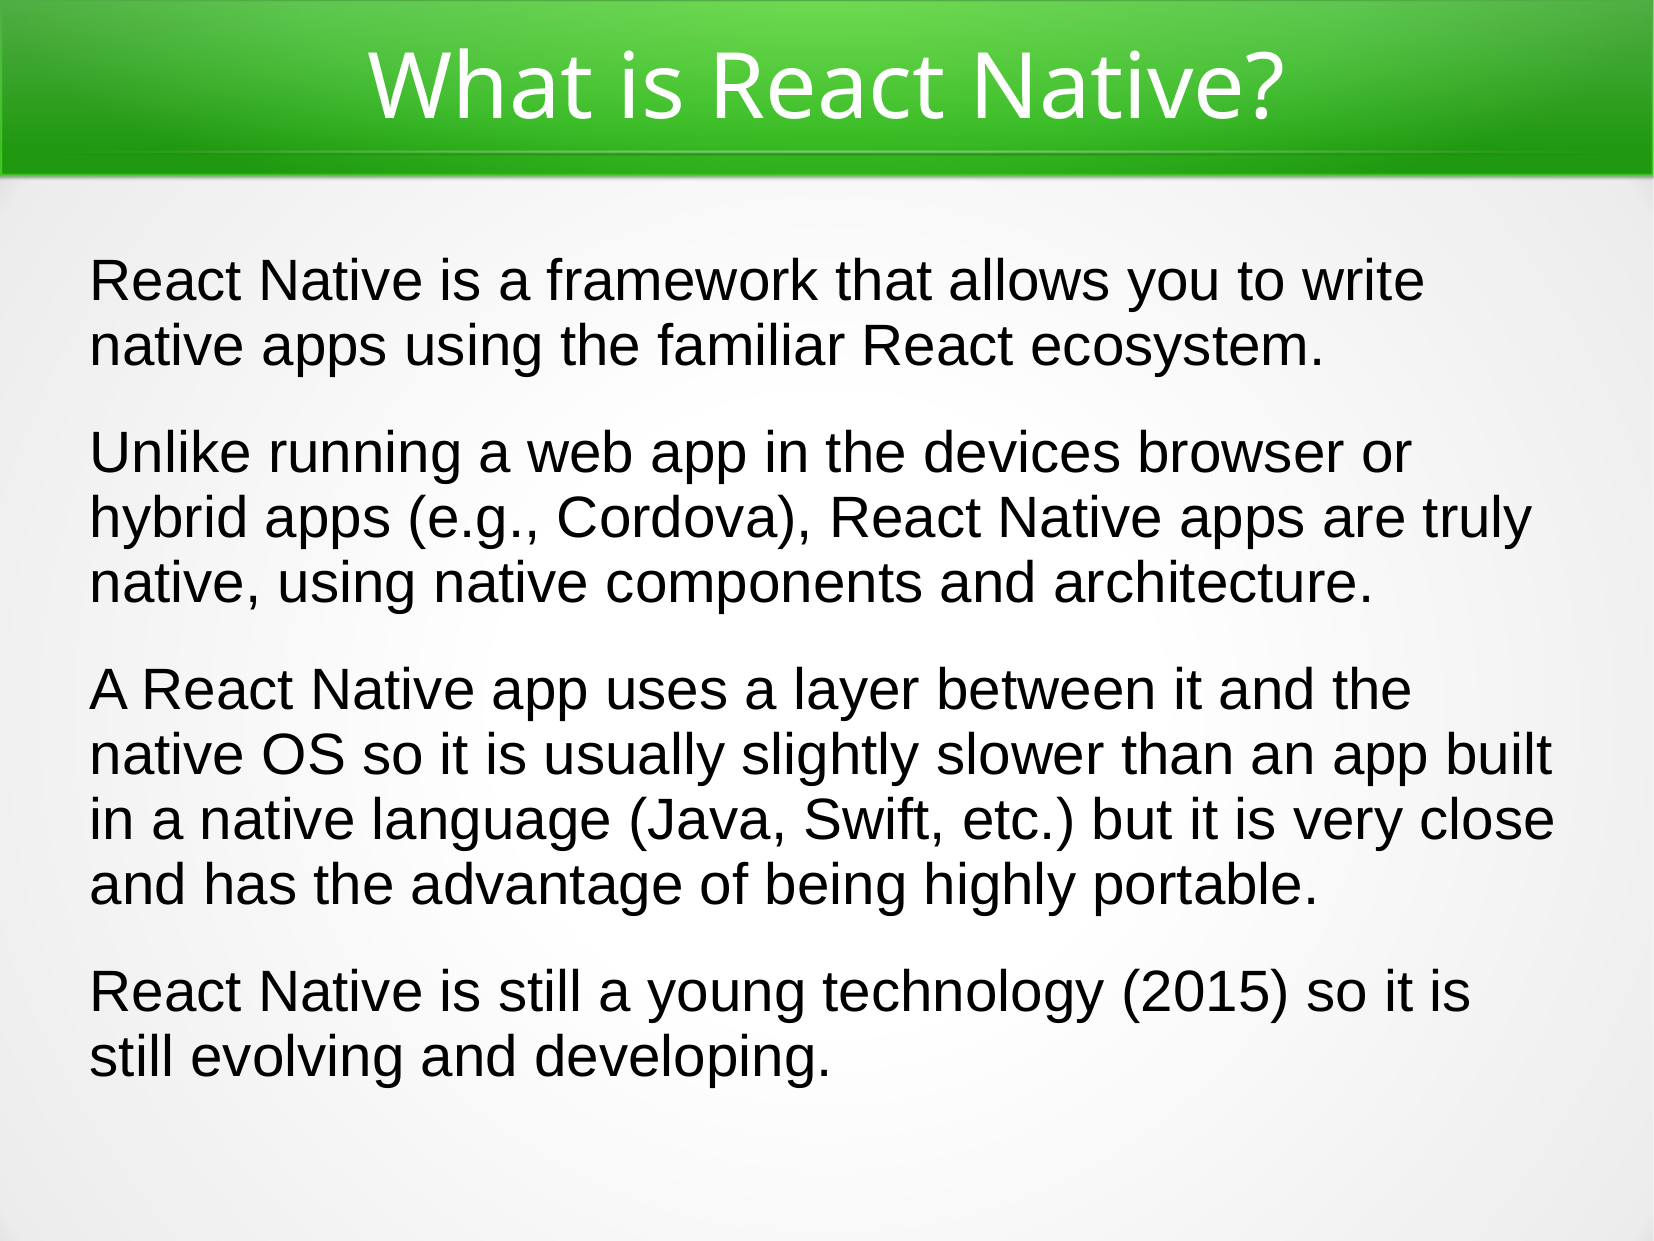

# What is React Native?
React Native is a framework that allows you to write native apps using the familiar React ecosystem.
Unlike running a web app in the devices browser or hybrid apps (e.g., Cordova), React Native apps are truly native, using native components and architecture.
A React Native app uses a layer between it and the native OS so it is usually slightly slower than an app built in a native language (Java, Swift, etc.) but it is very close and has the advantage of being highly portable.
React Native is still a young technology (2015) so it is still evolving and developing.